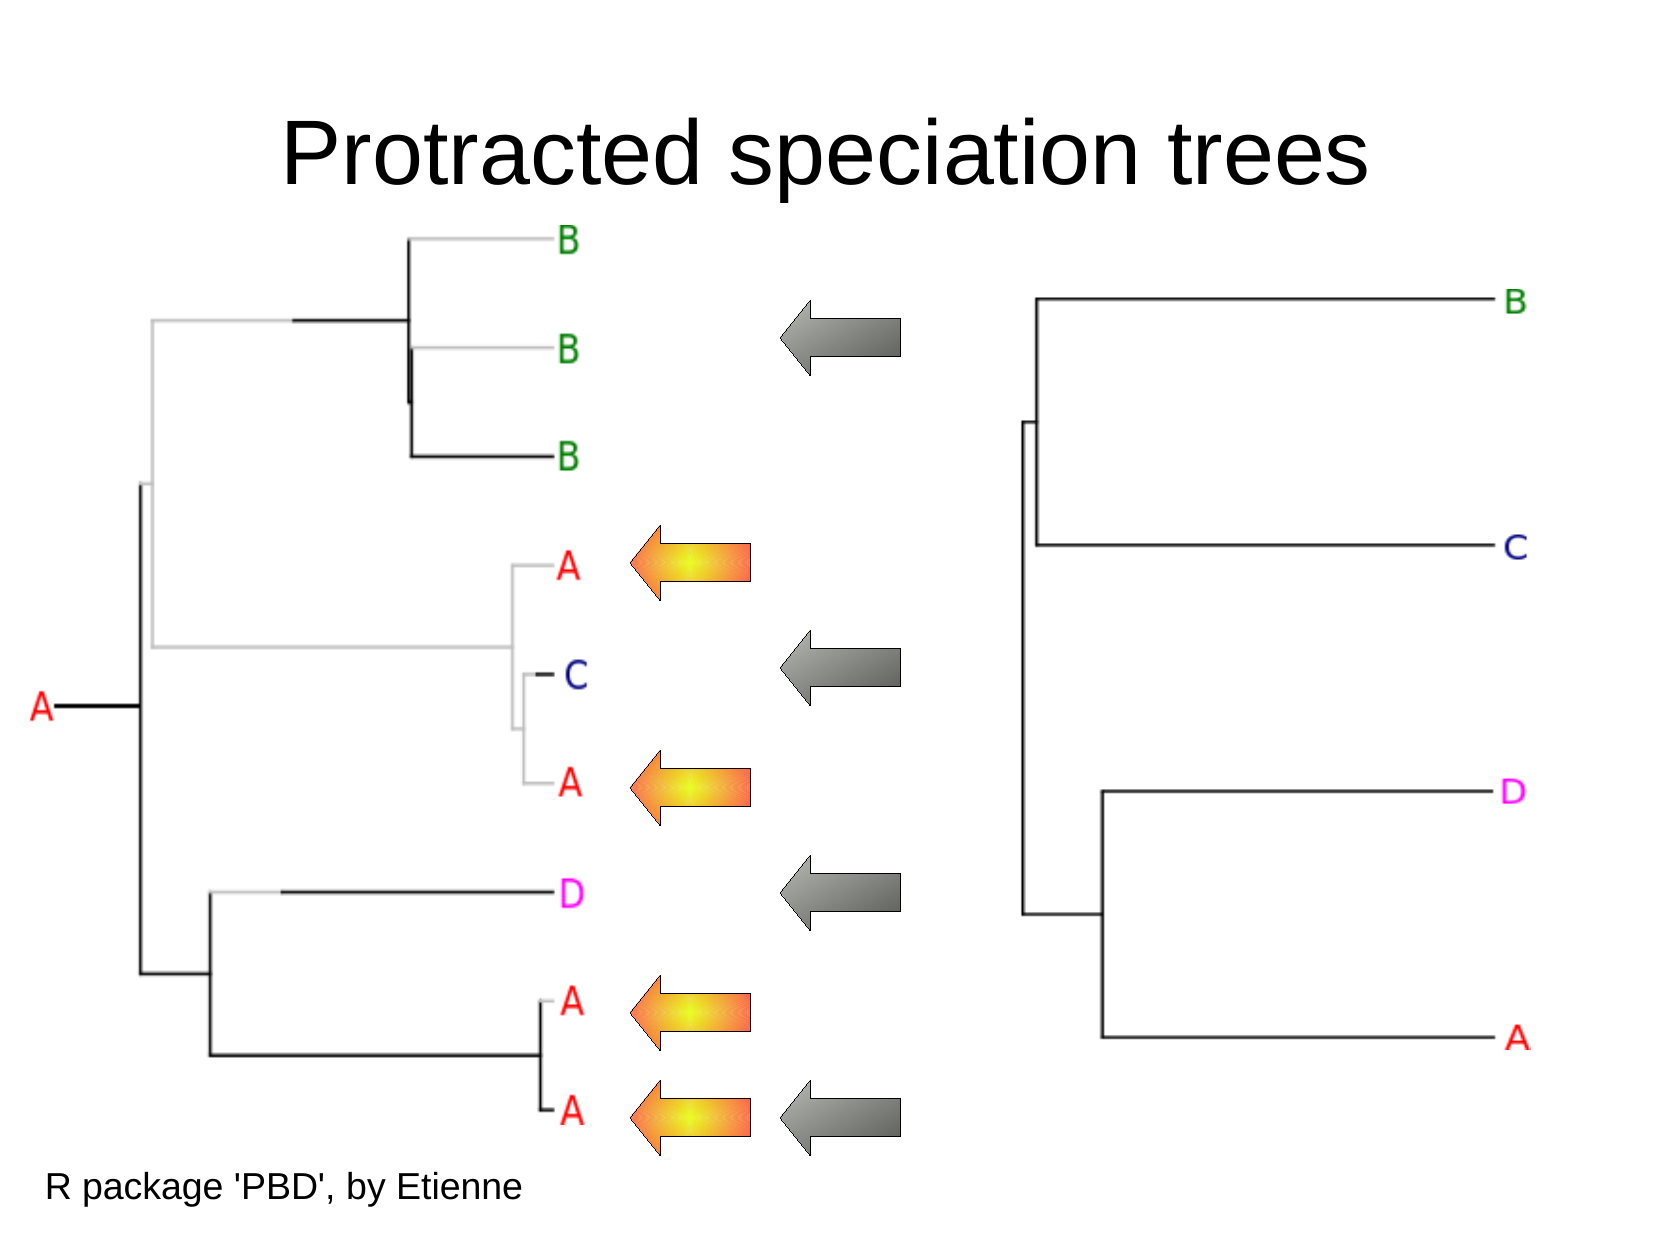

# Protracted speciation trees
R package 'PBD', by Etienne